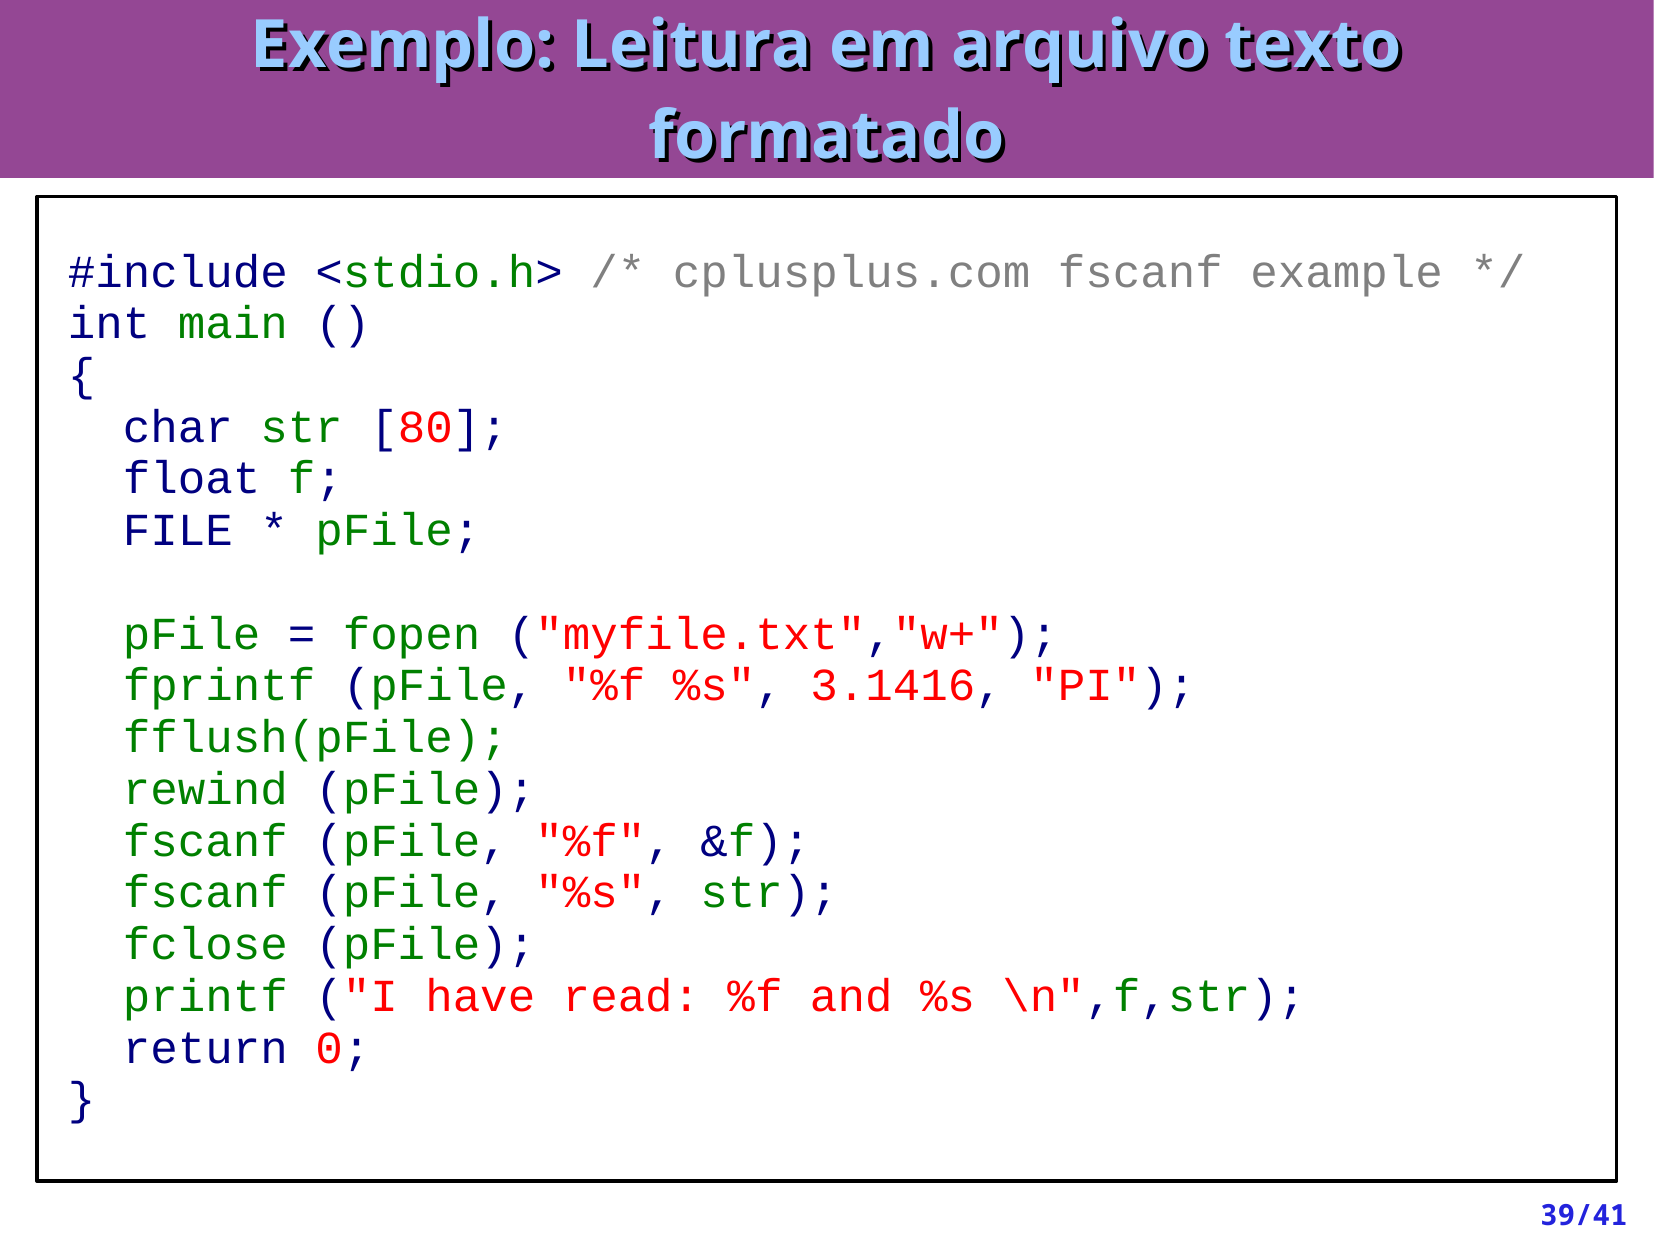

# Exemplo: Leitura em arquivo texto formatado
#include <stdio.h> /* cplusplus.com fscanf example */
int main ()
{
 char str [80];
 float f;
 FILE * pFile;
 pFile = fopen ("myfile.txt","w+");
 fprintf (pFile, "%f %s", 3.1416, "PI");
 fflush(pFile);
 rewind (pFile);
 fscanf (pFile, "%f", &f);
 fscanf (pFile, "%s", str);
 fclose (pFile);
 printf ("I have read: %f and %s \n",f,str);
 return 0;
}
39